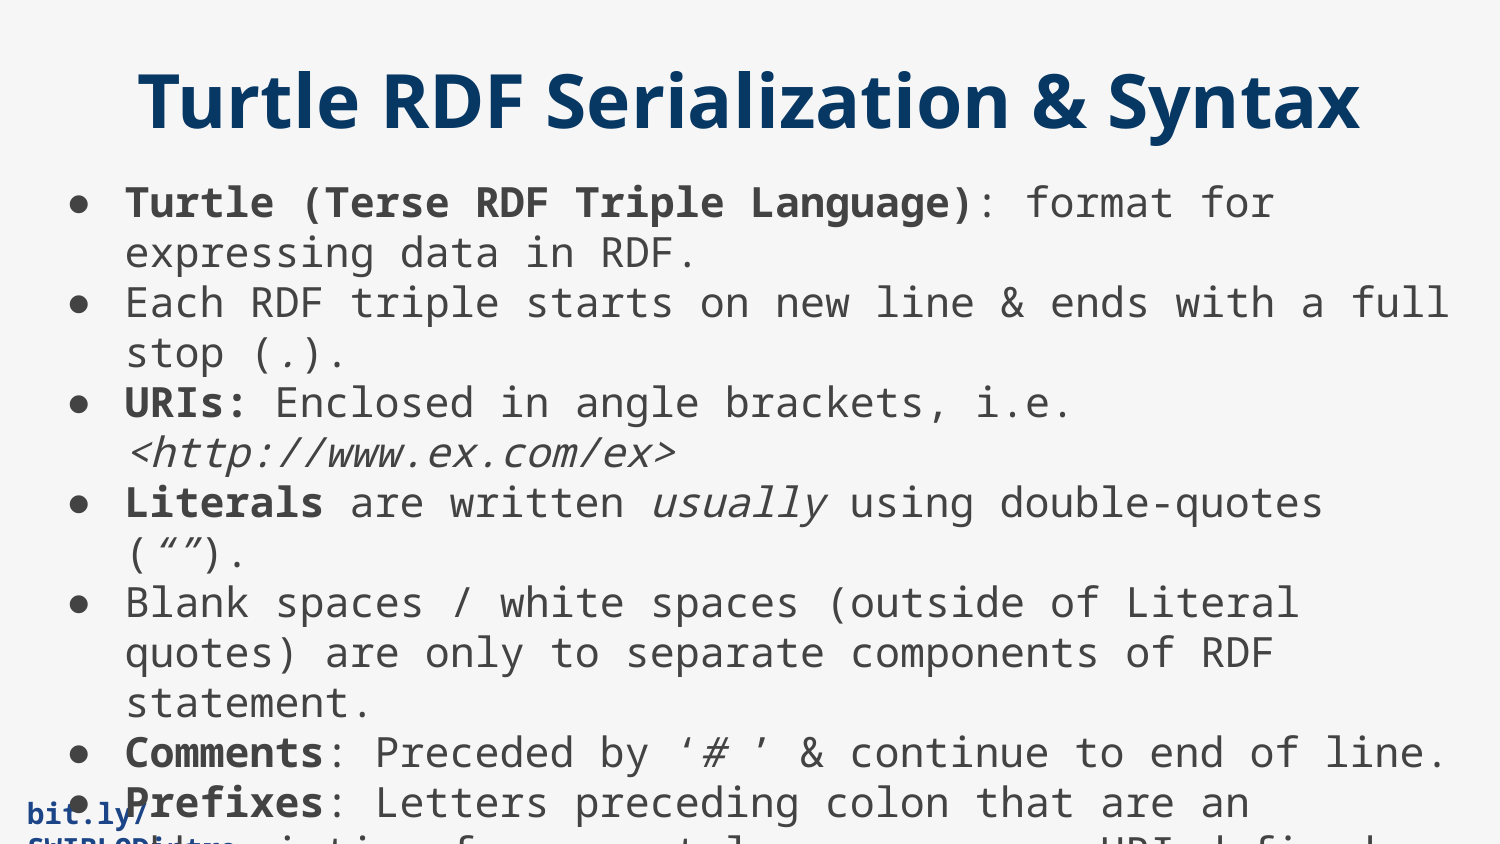

# Turtle RDF Serialization & Syntax
Turtle (Terse RDF Triple Language): format for expressing data in RDF.
Each RDF triple starts on new line & ends with a full stop (.).
URIs: Enclosed in angle brackets, i.e. <http://www.ex.com/ex>
Literals are written usually using double-quotes (“”).
Blank spaces / white spaces (outside of Literal quotes) are only to separate components of RDF statement.
Comments: Preceded by ‘# ’ & continue to end of line.
Prefixes: Letters preceding colon that are an abbreviation for an ontology namespace URI defined above in the Turtle document.
Online Turtle Validator: http://ttl.summerofcode.be/